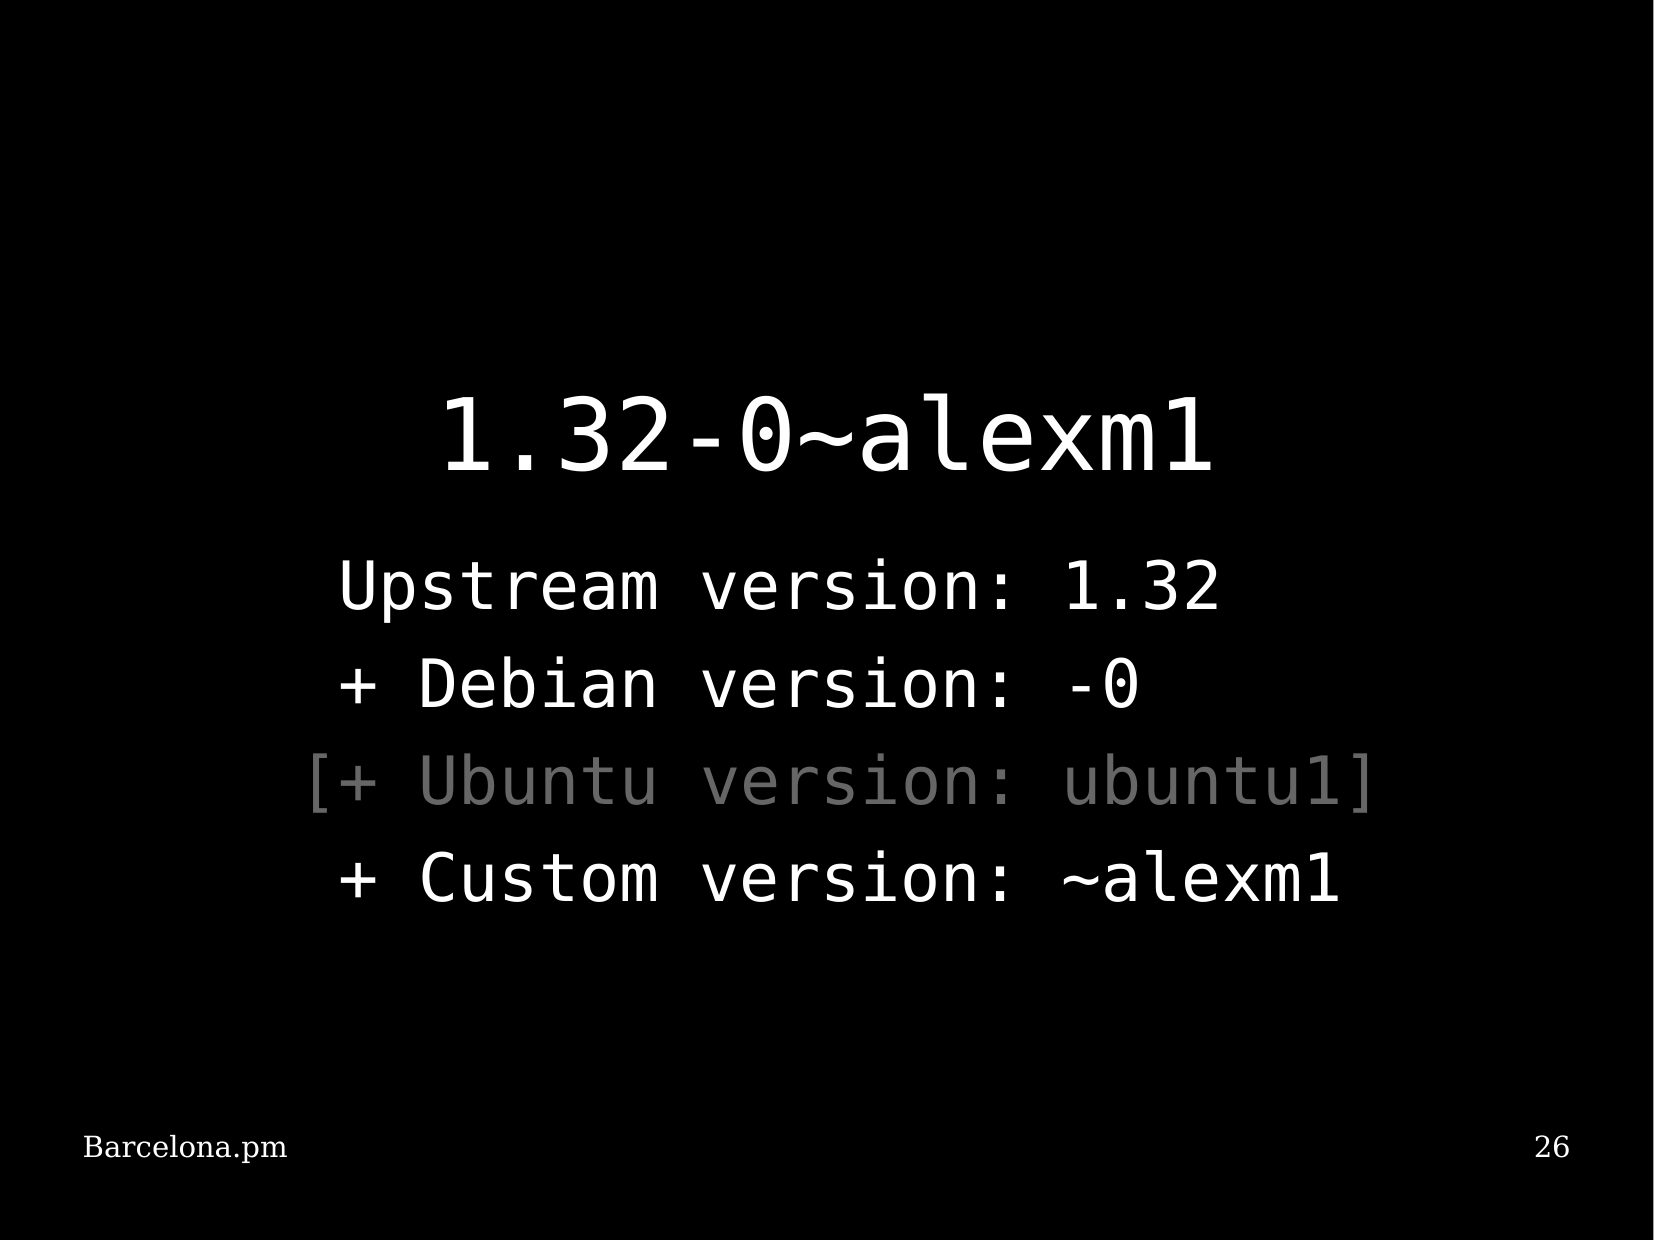

1.32-0~alexm1
# Upstream version: 1.32 + Debian version: -0 [+ Ubuntu version: ubuntu1] + Custom version: ~alexm1
Barcelona.pm
26